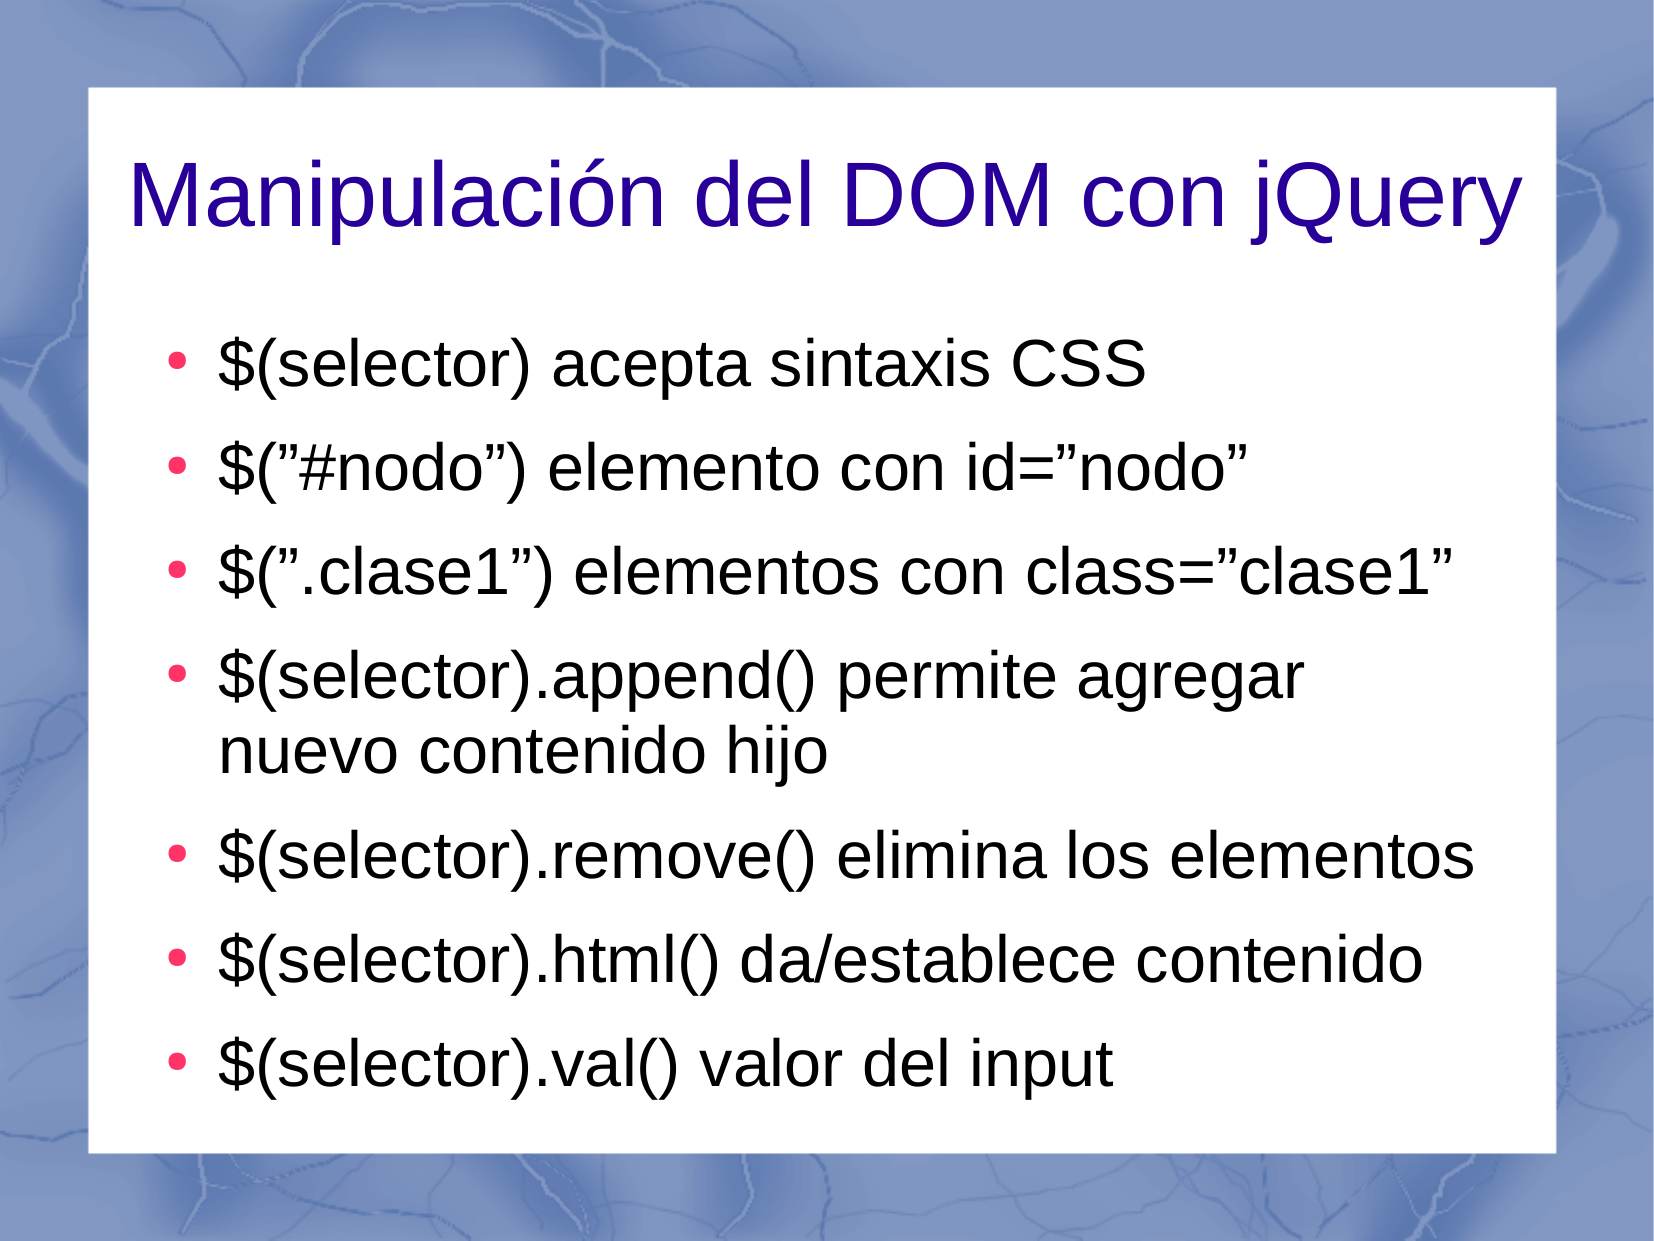

# Manipulación del DOM con jQuery
$(selector) acepta sintaxis CSS
$(”#nodo”) elemento con id=”nodo”
$(”.clase1”) elementos con class=”clase1”
$(selector).append() permite agregar nuevo contenido hijo
$(selector).remove() elimina los elementos
$(selector).html() da/establece contenido
$(selector).val() valor del input